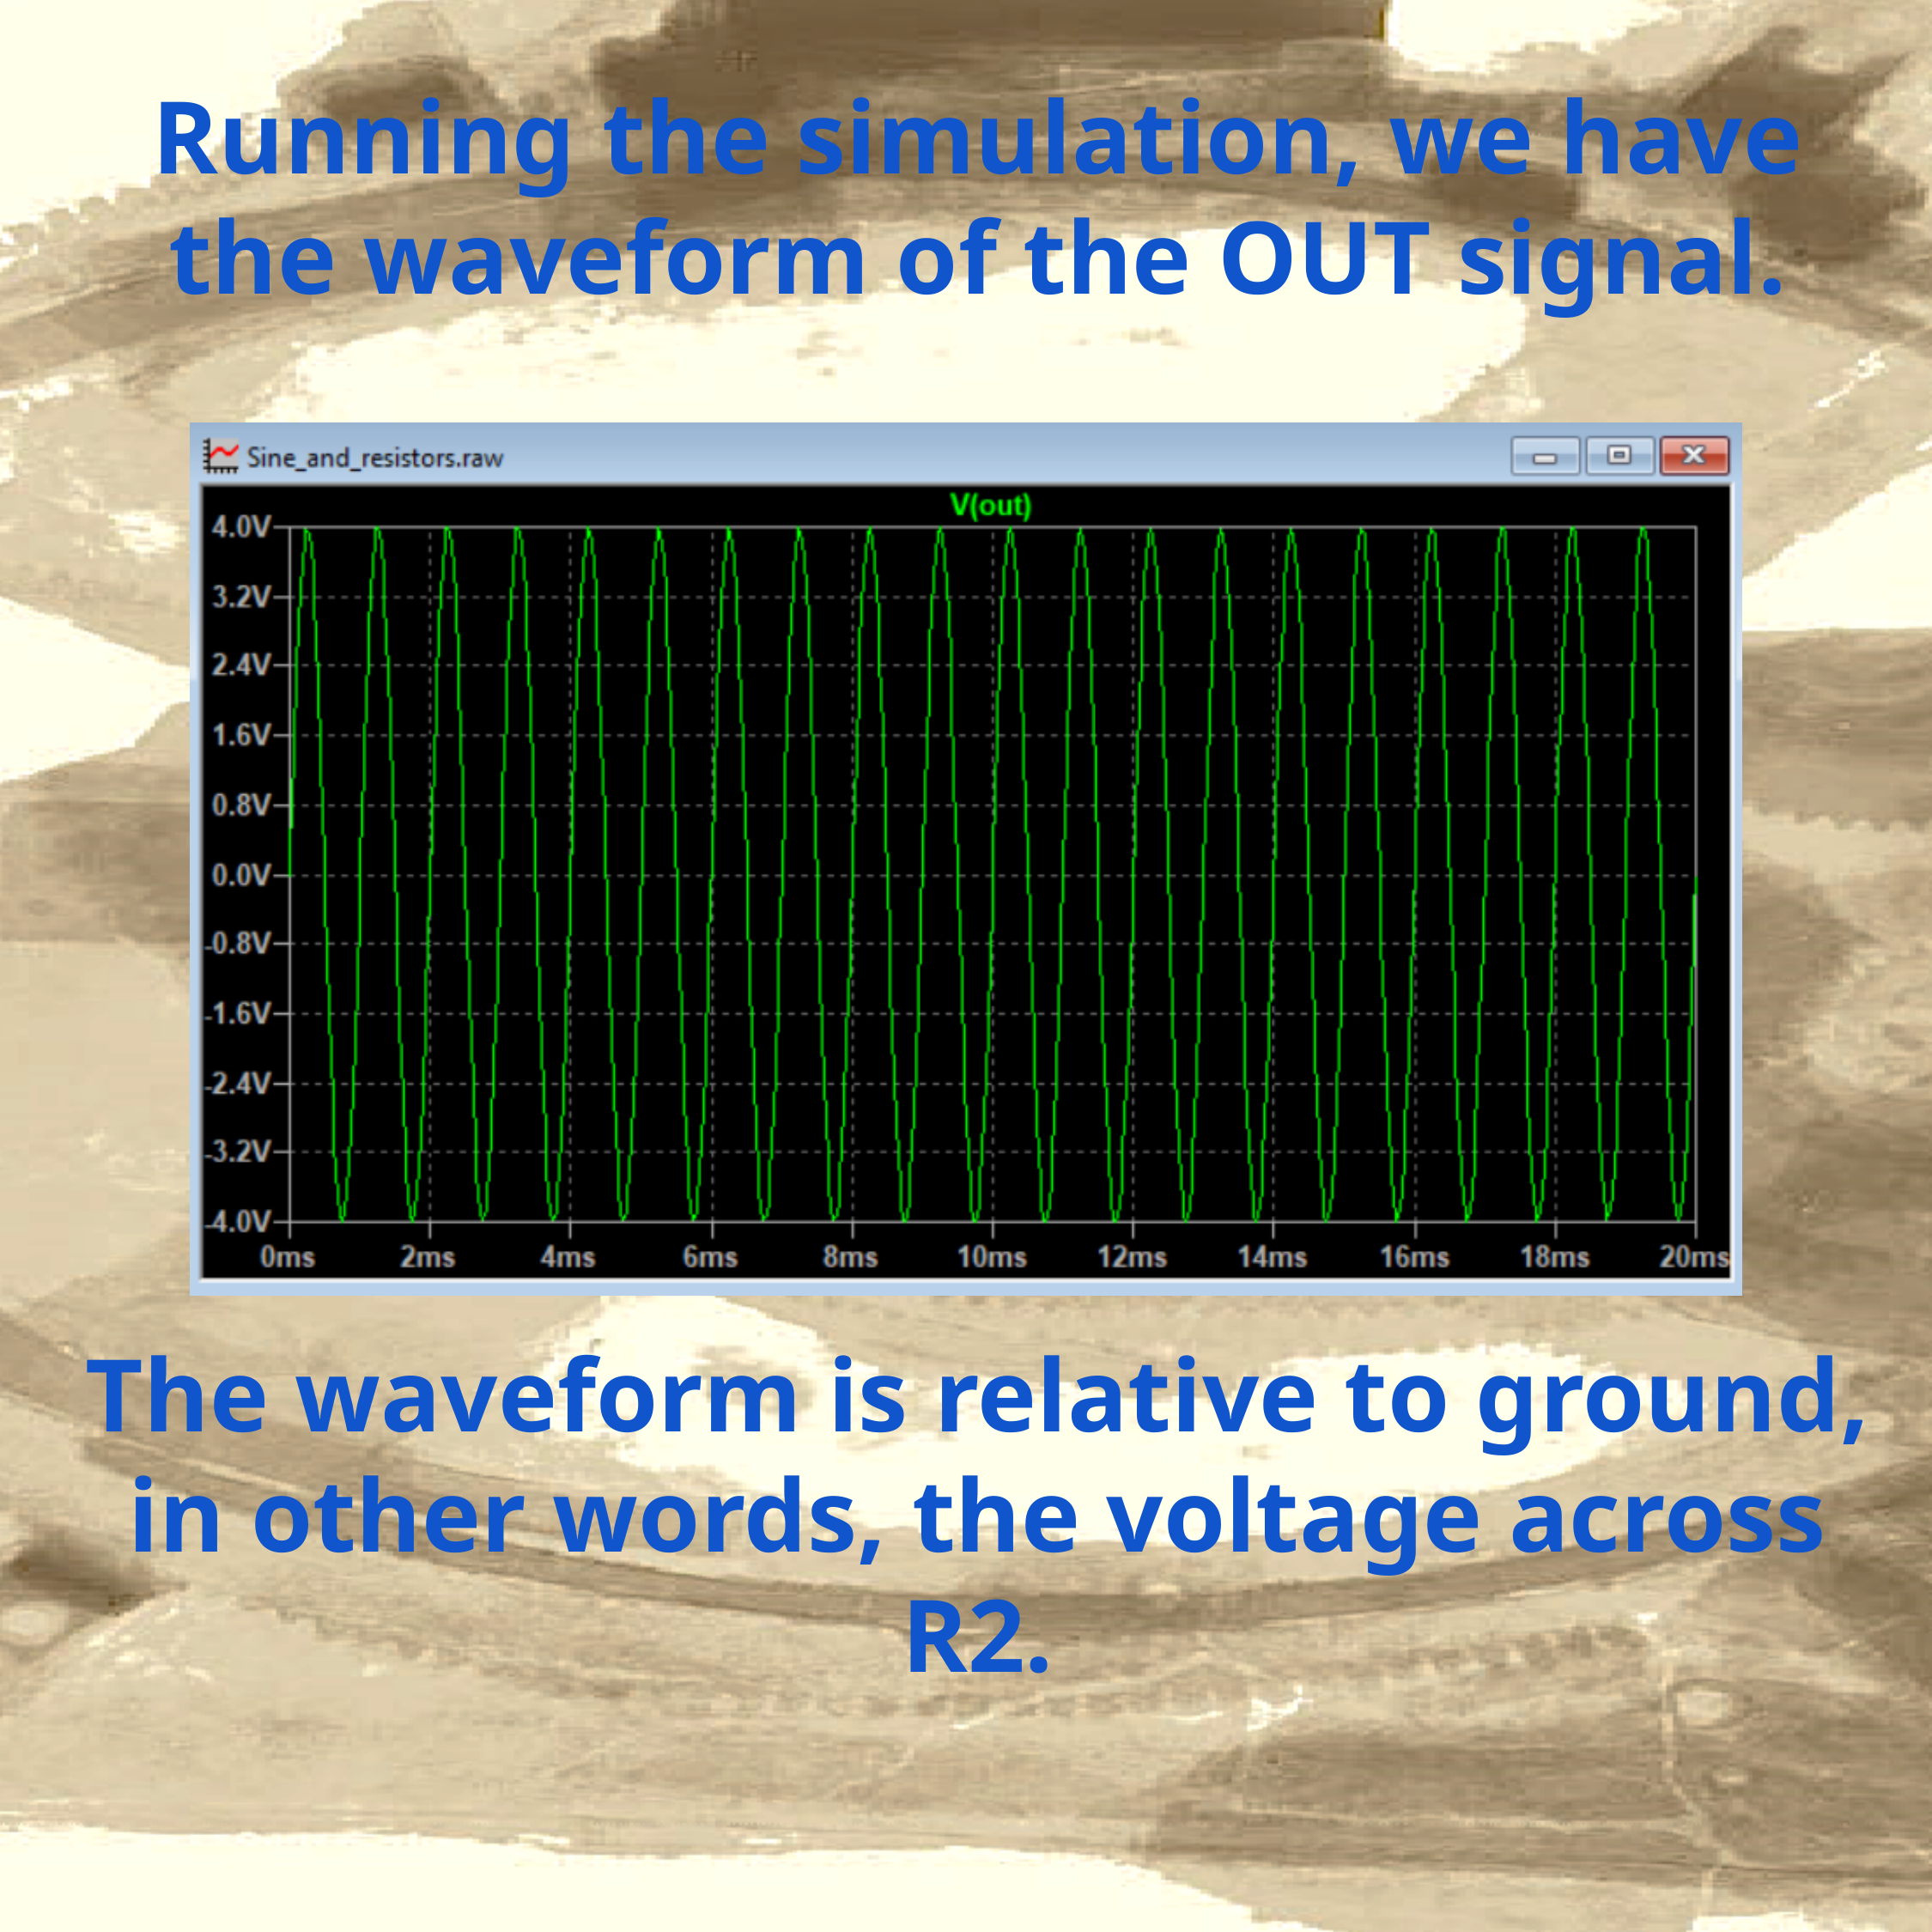

Running the simulation, we have the waveform of the OUT signal.
The waveform is relative to ground, in other words, the voltage across R2.